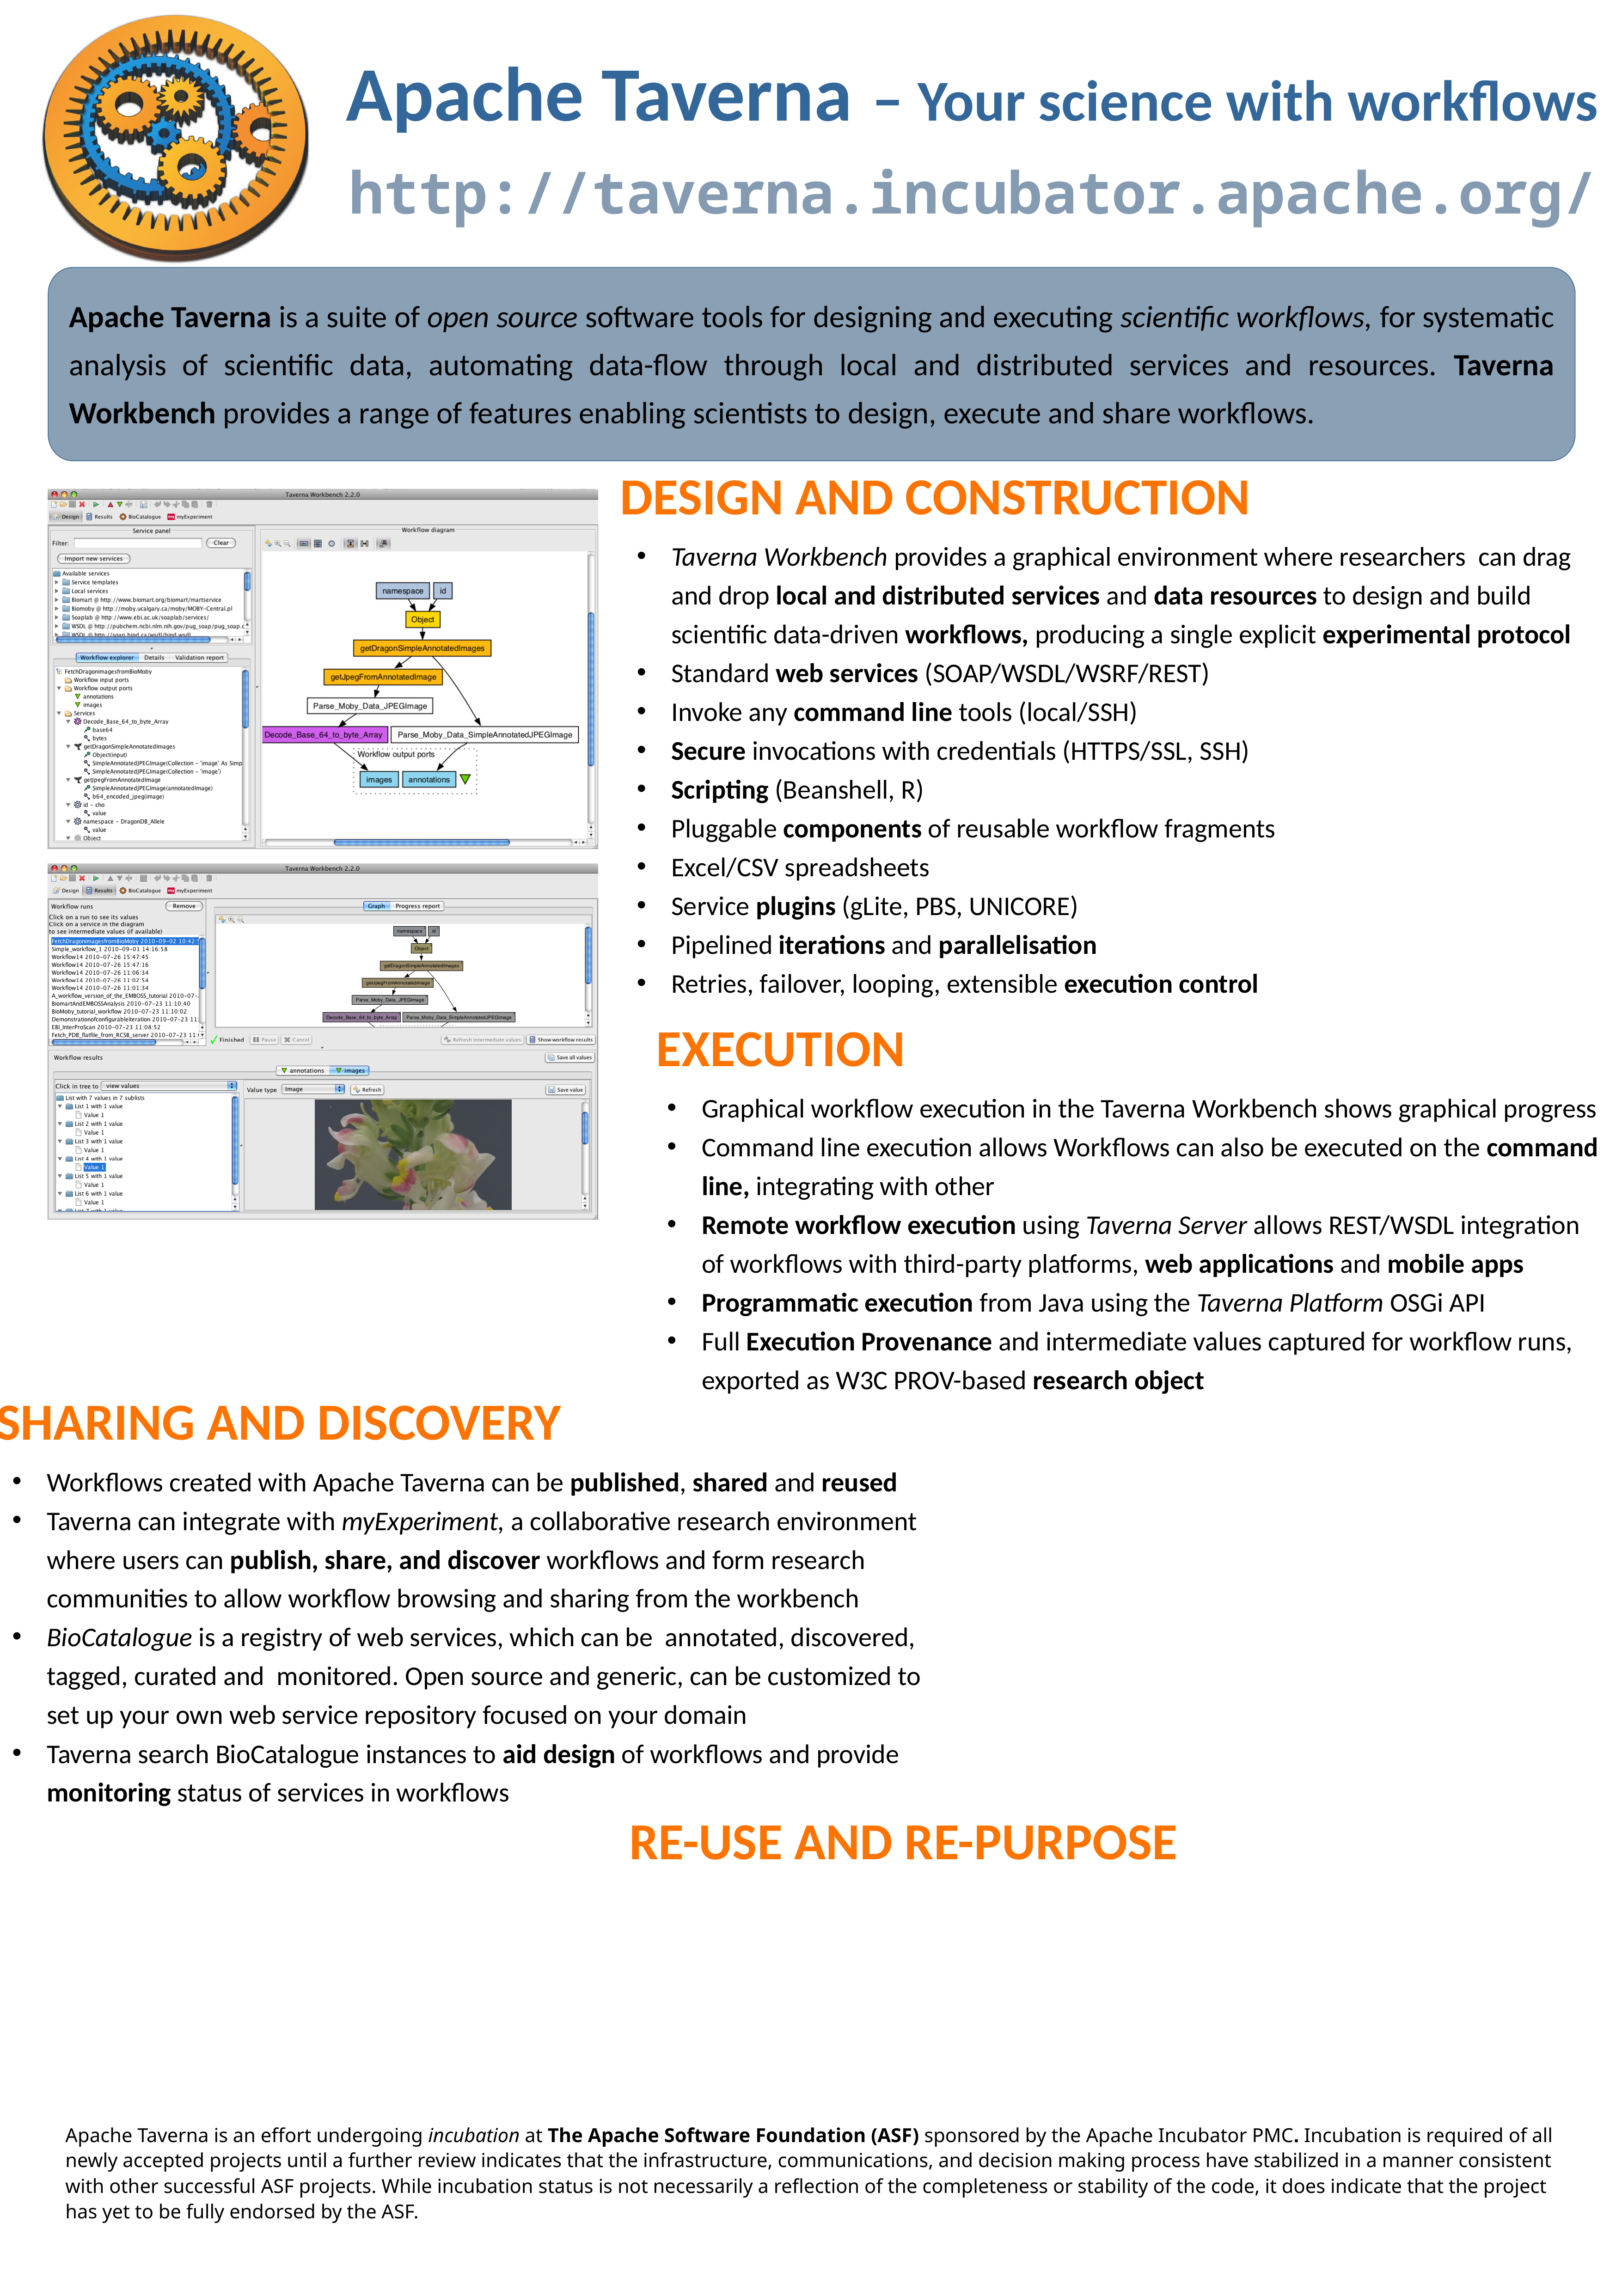

Apache Taverna – Your science with workflows
http://taverna.incubator.apache.org/
Apache Taverna is a suite of open source software tools for designing and executing scientific workflows, for systematic analysis of scientific data, automating data-flow through local and distributed services and resources. Taverna Workbench provides a range of features enabling scientists to design, execute and share workflows.
DESIGN AND CONSTRUCTION
Taverna Workbench provides a graphical environment where researchers can drag and drop local and distributed services and data resources to design and build scientific data-driven workflows, producing a single explicit experimental protocol
Standard web services (SOAP/WSDL/WSRF/REST)
Invoke any command line tools (local/SSH)
Secure invocations with credentials (HTTPS/SSL, SSH)
Scripting (Beanshell, R)
Pluggable components of reusable workflow fragments
Excel/CSV spreadsheets
Service plugins (gLite, PBS, UNICORE)
Pipelined iterations and parallelisation
Retries, failover, looping, extensible execution control
EXECUTION
Graphical workflow execution in the Taverna Workbench shows graphical progress
Command line execution allows Workflows can also be executed on the command line, integrating with other
Remote workflow execution using Taverna Server allows REST/WSDL integration of workflows with third-party platforms, web applications and mobile apps
Programmatic execution from Java using the Taverna Platform OSGi API
Full Execution Provenance and intermediate values captured for workflow runs, exported as W3C PROV-based research object
SHARING AND DISCOVERY
Workflows created with Apache Taverna can be published, shared and reused
Taverna can integrate with myExperiment, a collaborative research environment where users can publish, share, and discover workflows and form research communities to allow workflow browsing and sharing from the workbench
BioCatalogue is a registry of web services, which can be annotated, discovered, tagged, curated and monitored. Open source and generic, can be customized to set up your own web service repository focused on your domain
Taverna search BioCatalogue instances to aid design of workflows and provide monitoring status of services in workflows
RE-USE AND RE-PURPOSE
Apache Taverna is an effort undergoing incubation at The Apache Software Foundation (ASF) sponsored by the Apache Incubator PMC. Incubation is required of all newly accepted projects until a further review indicates that the infrastructure, communications, and decision making process have stabilized in a manner consistent with other successful ASF projects. While incubation status is not necessarily a reflection of the completeness or stability of the code, it does indicate that the project has yet to be fully endorsed by the ASF.